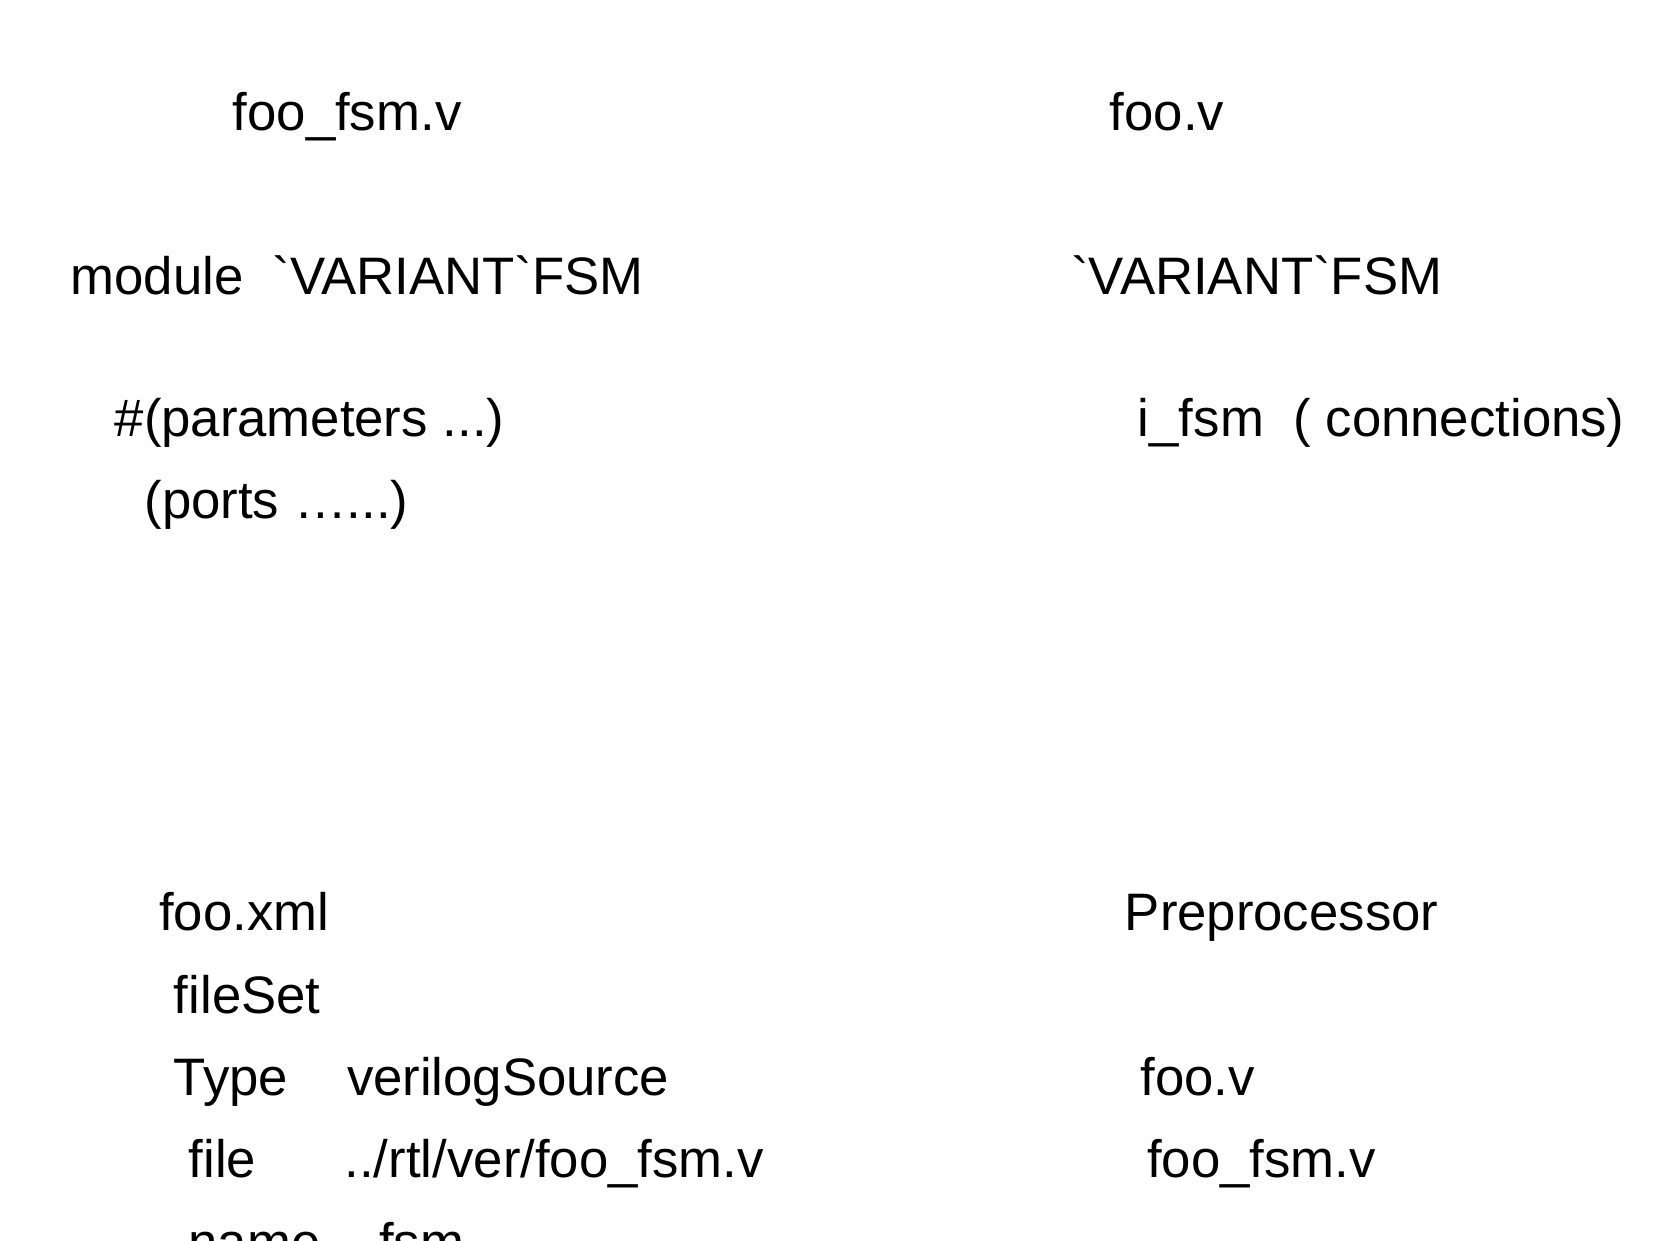

foo_fsm.v foo.v
 module `VARIANT`FSM `VARIANT`FSM
 #(parameters ...) i_fsm ( connections)
 (ports …...)
 foo.xml Preprocessor
 fileSet
 Type verilogSource foo.v
 file ../rtl/ver/foo_fsm.v foo_fsm.v
 name fsm
#